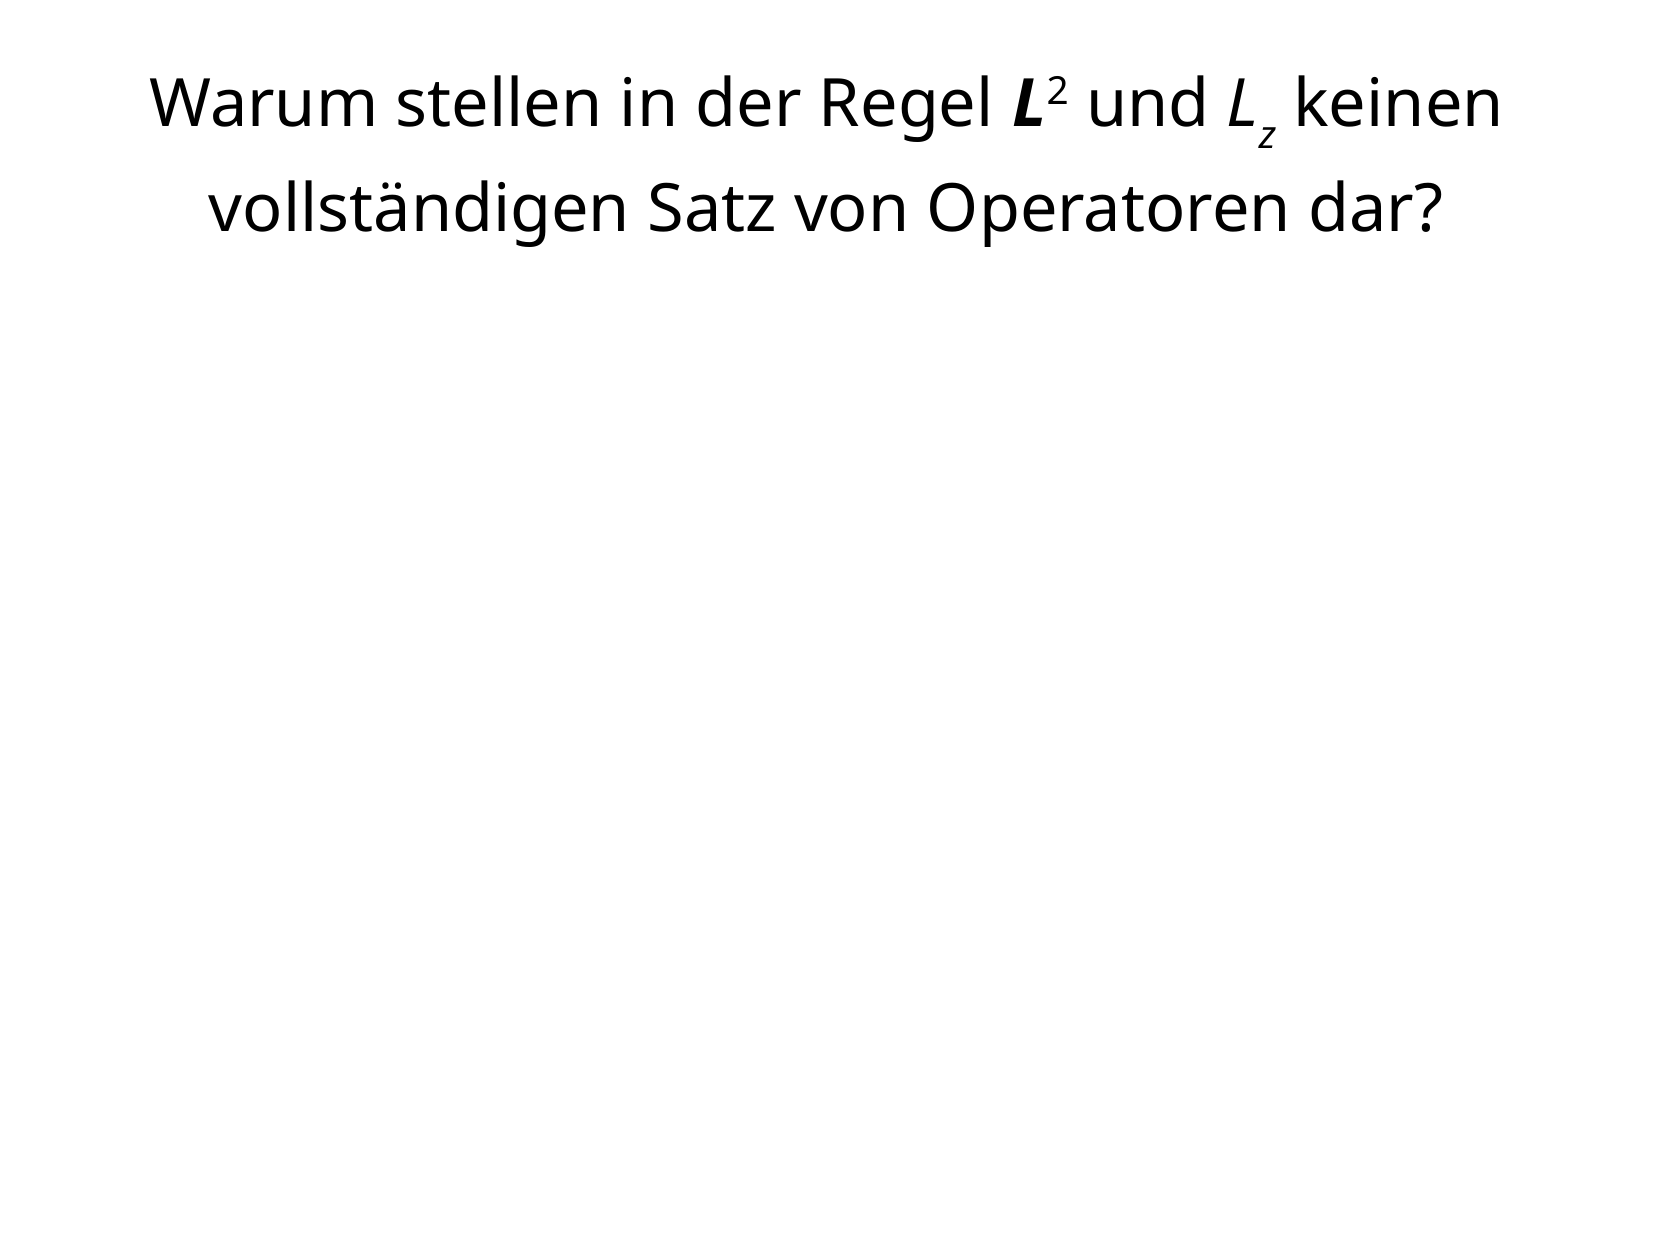

# Warum stellen in der Regel L2 und Lz keinen vollständigen Satz von Operatoren dar?